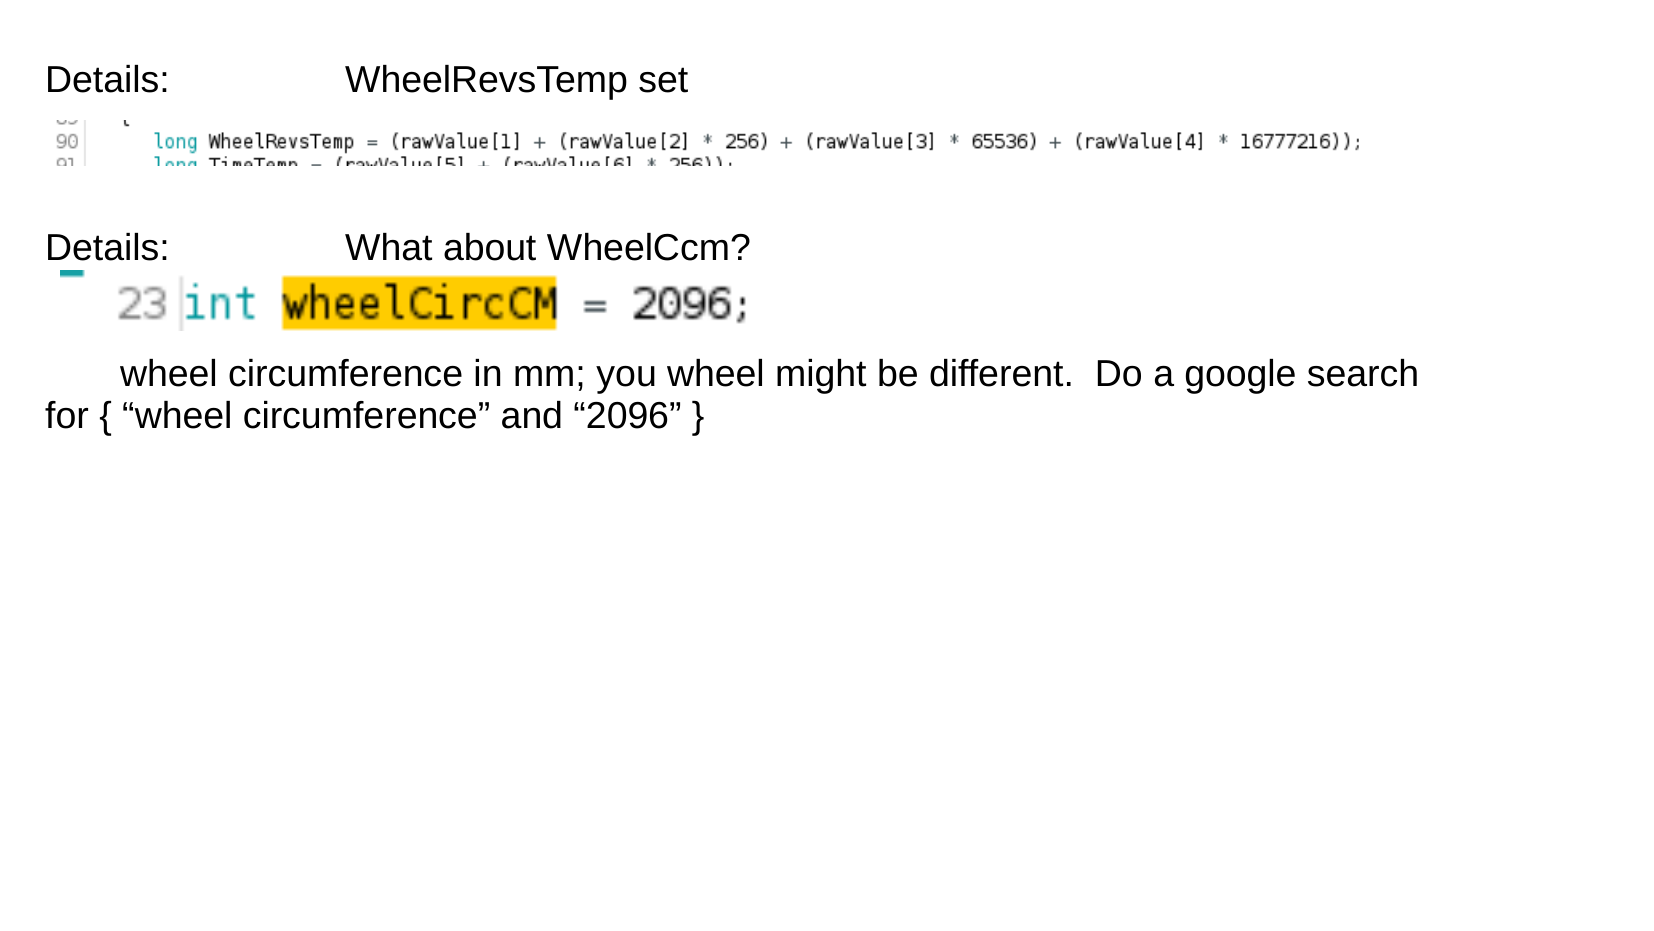

Details:			WheelRevsTemp set
Details:			What about WheelCcm?
	wheel circumference in mm; you wheel might be different. Do a google search for { “wheel circumference” and “2096” }